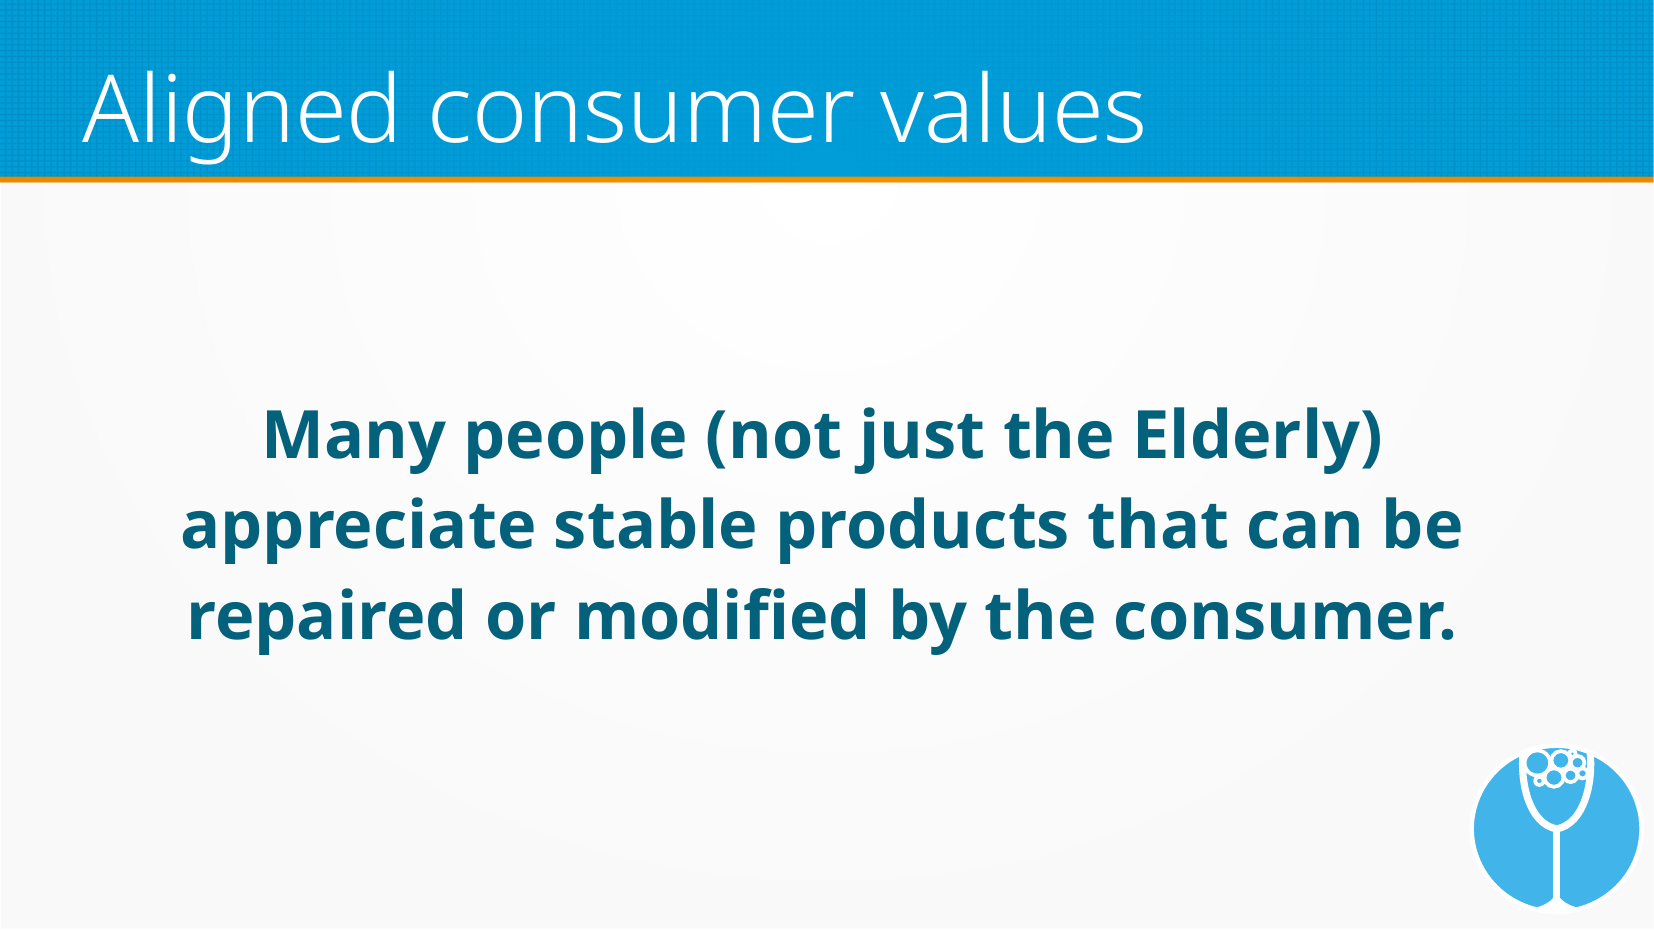

# Aligned consumer values
Many people (not just the Elderly) appreciate stable products that can be repaired or modified by the consumer.